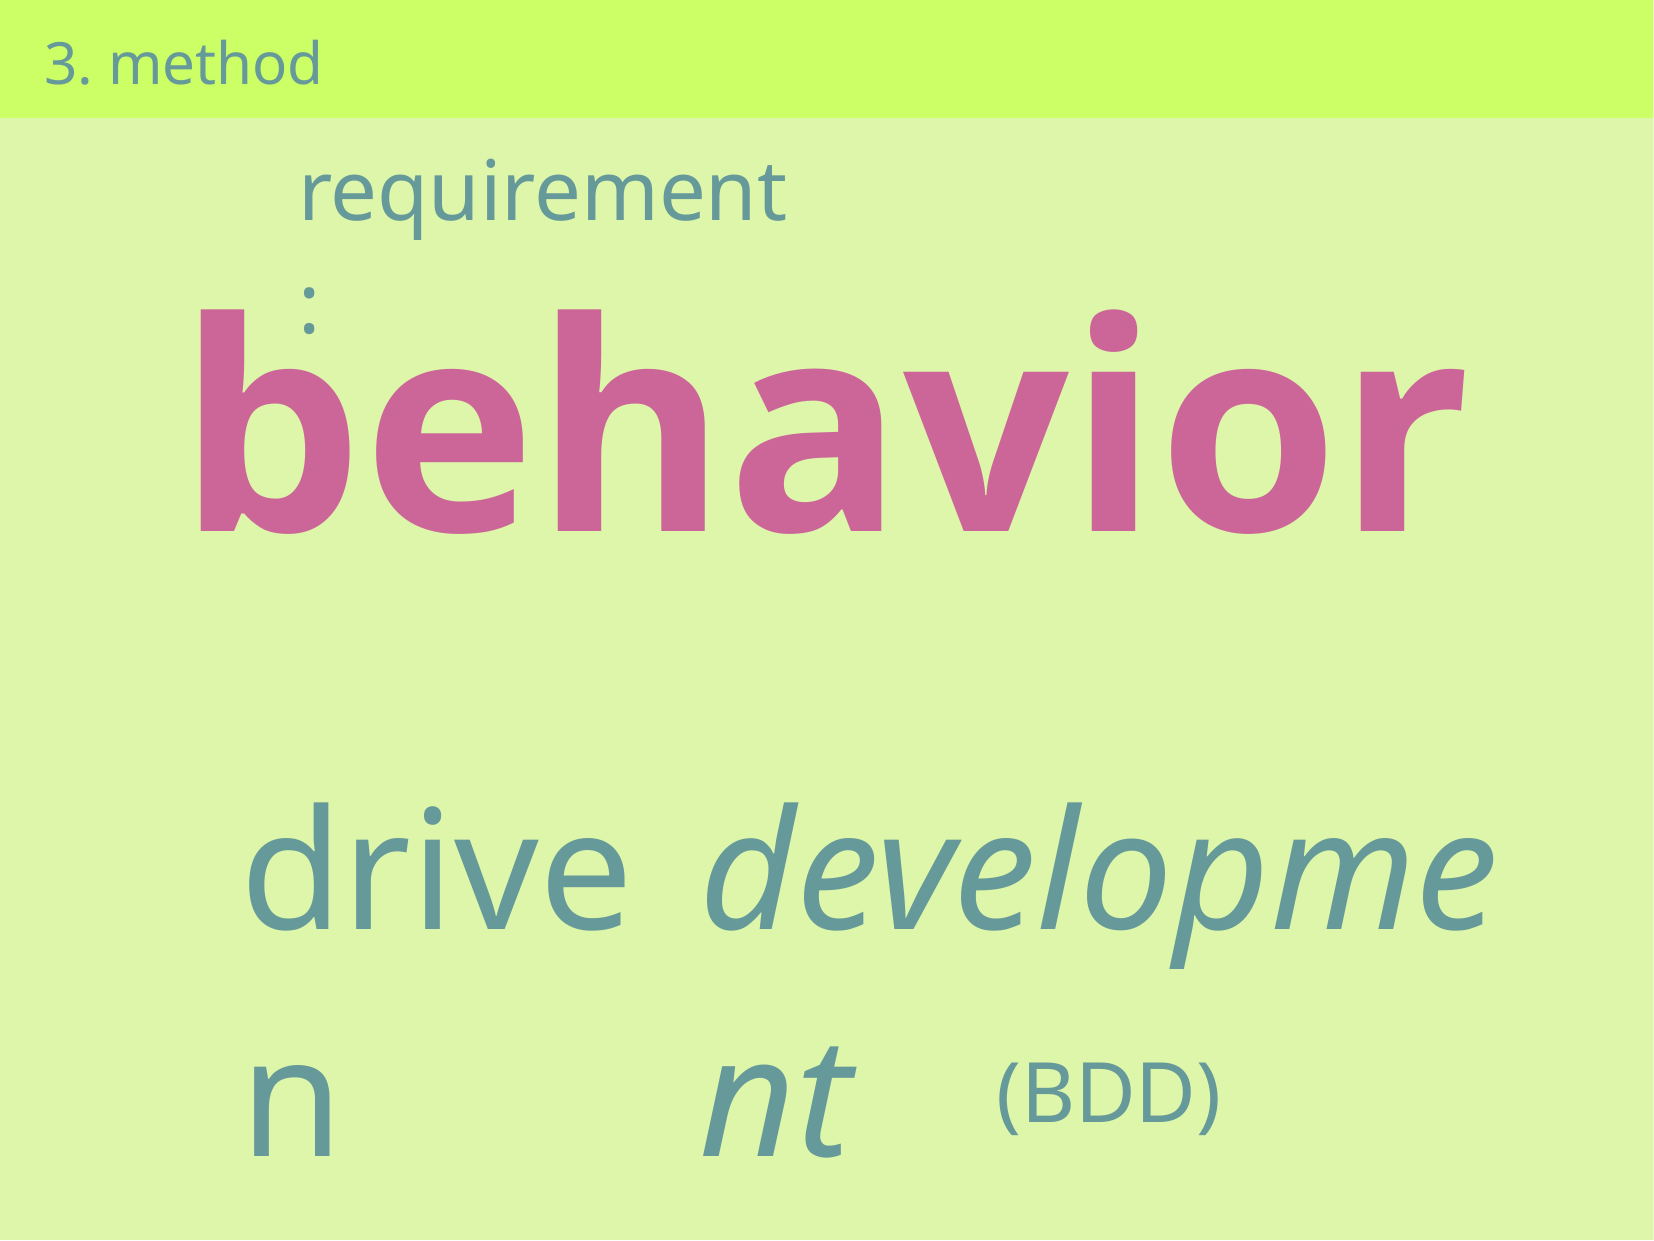

3. method
requirement:
behavior
driven
development
(BDD)